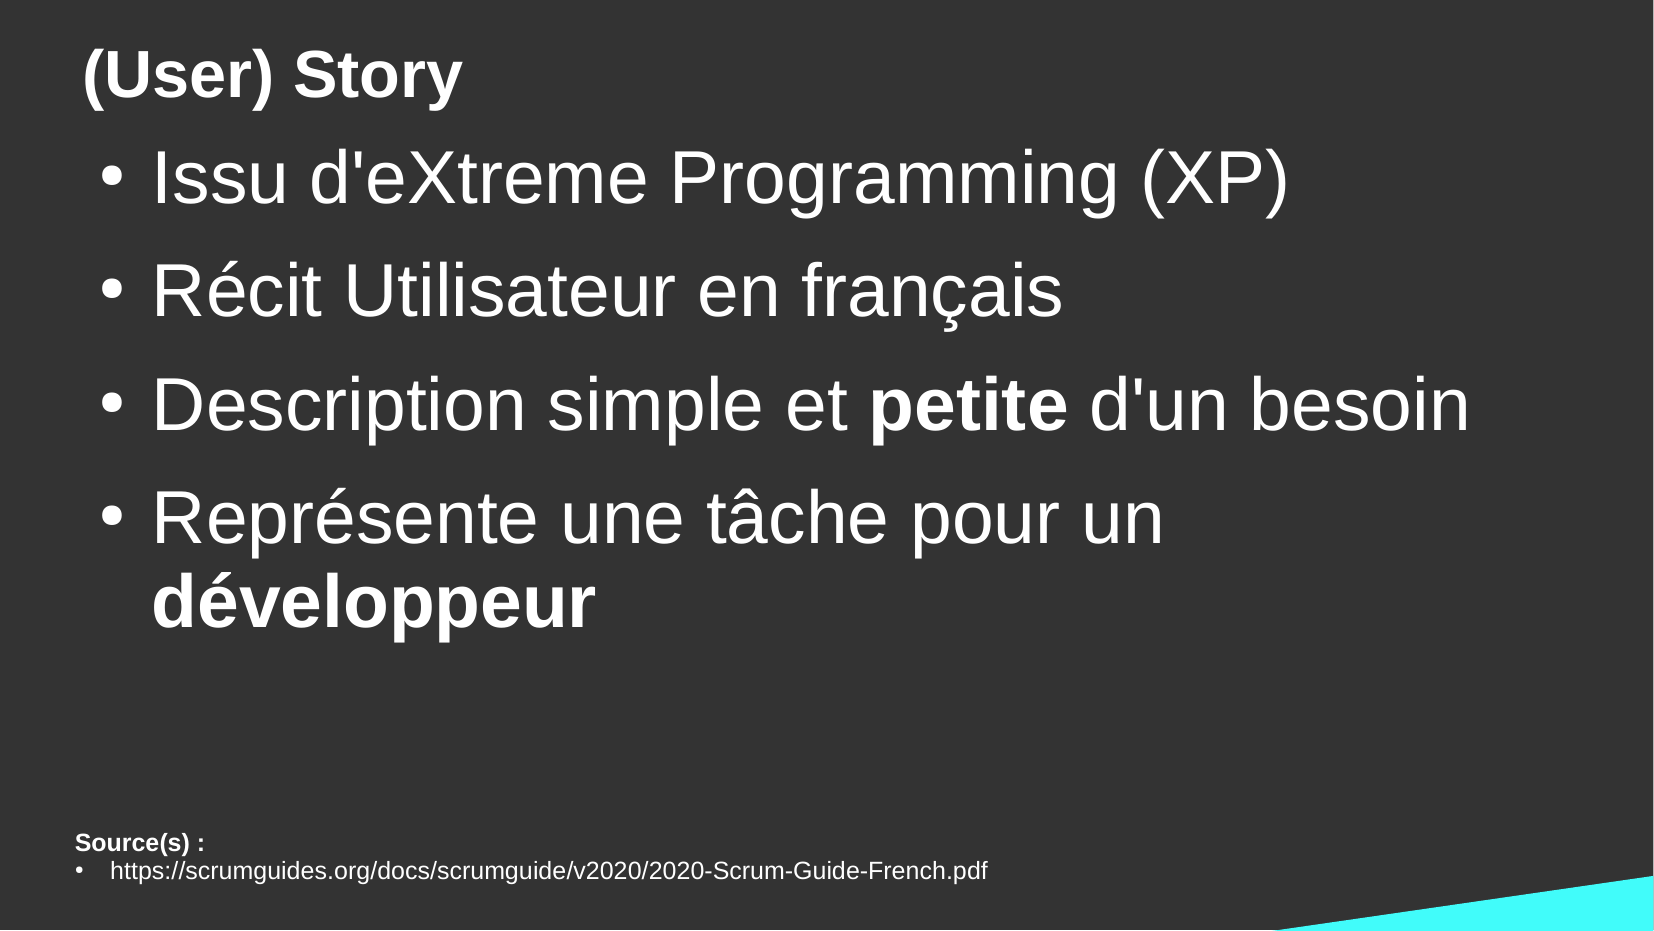

# (User) Story
Issu d'eXtreme Programming (XP)
Récit Utilisateur en français
Description simple et petite d'un besoin
Représente une tâche pour un développeur
Source(s) :
https://scrumguides.org/docs/scrumguide/v2020/2020-Scrum-Guide-French.pdf